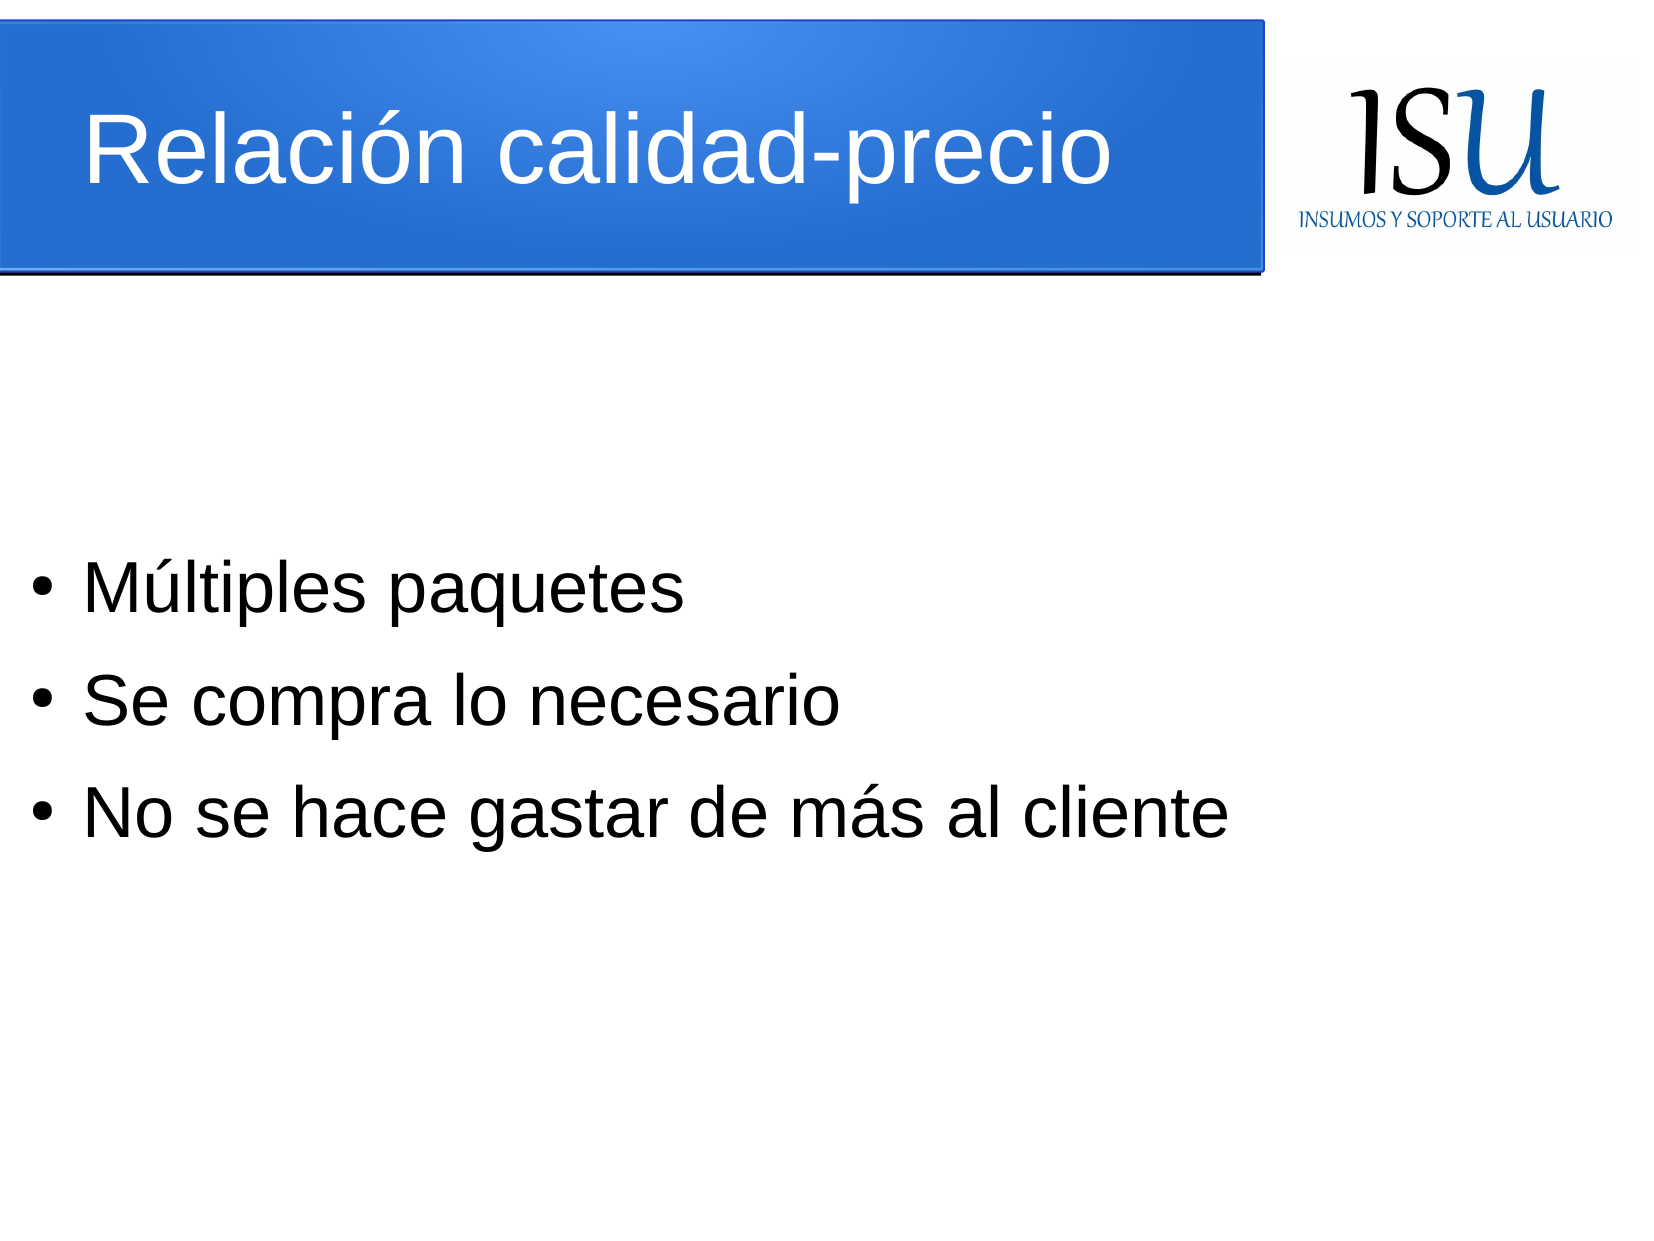

# Relación calidad-precio
Múltiples paquetes
Se compra lo necesario
No se hace gastar de más al cliente